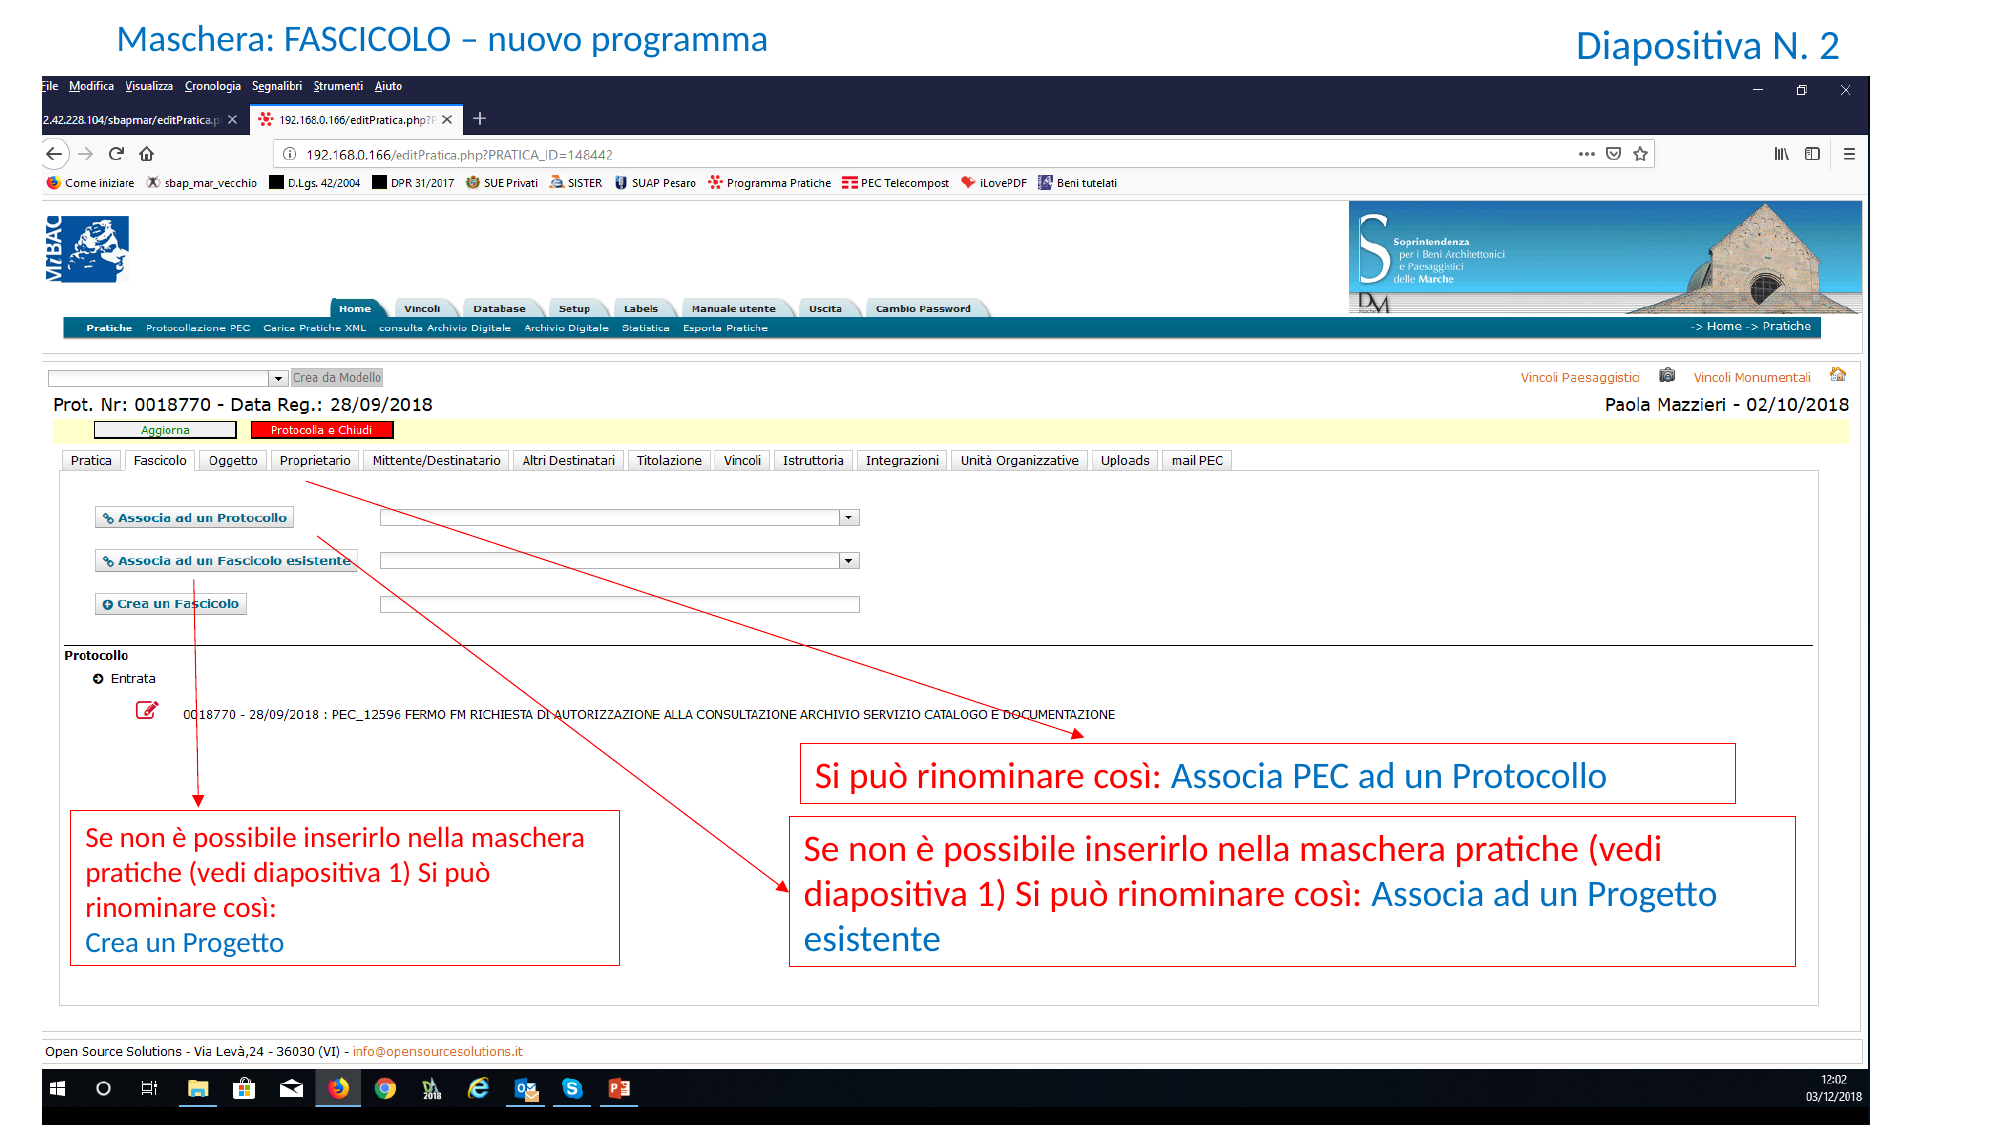

Maschera: FASCICOLO – nuovo programma
Diapositiva N. 2
Si può rinominare così: Associa PEC ad un Protocollo
Se non è possibile inserirlo nella maschera pratiche (vedi diapositiva 1) Si può rinominare così:
Crea un Progetto
Se non è possibile inserirlo nella maschera pratiche (vedi diapositiva 1) Si può rinominare così: Associa ad un Progetto esistente